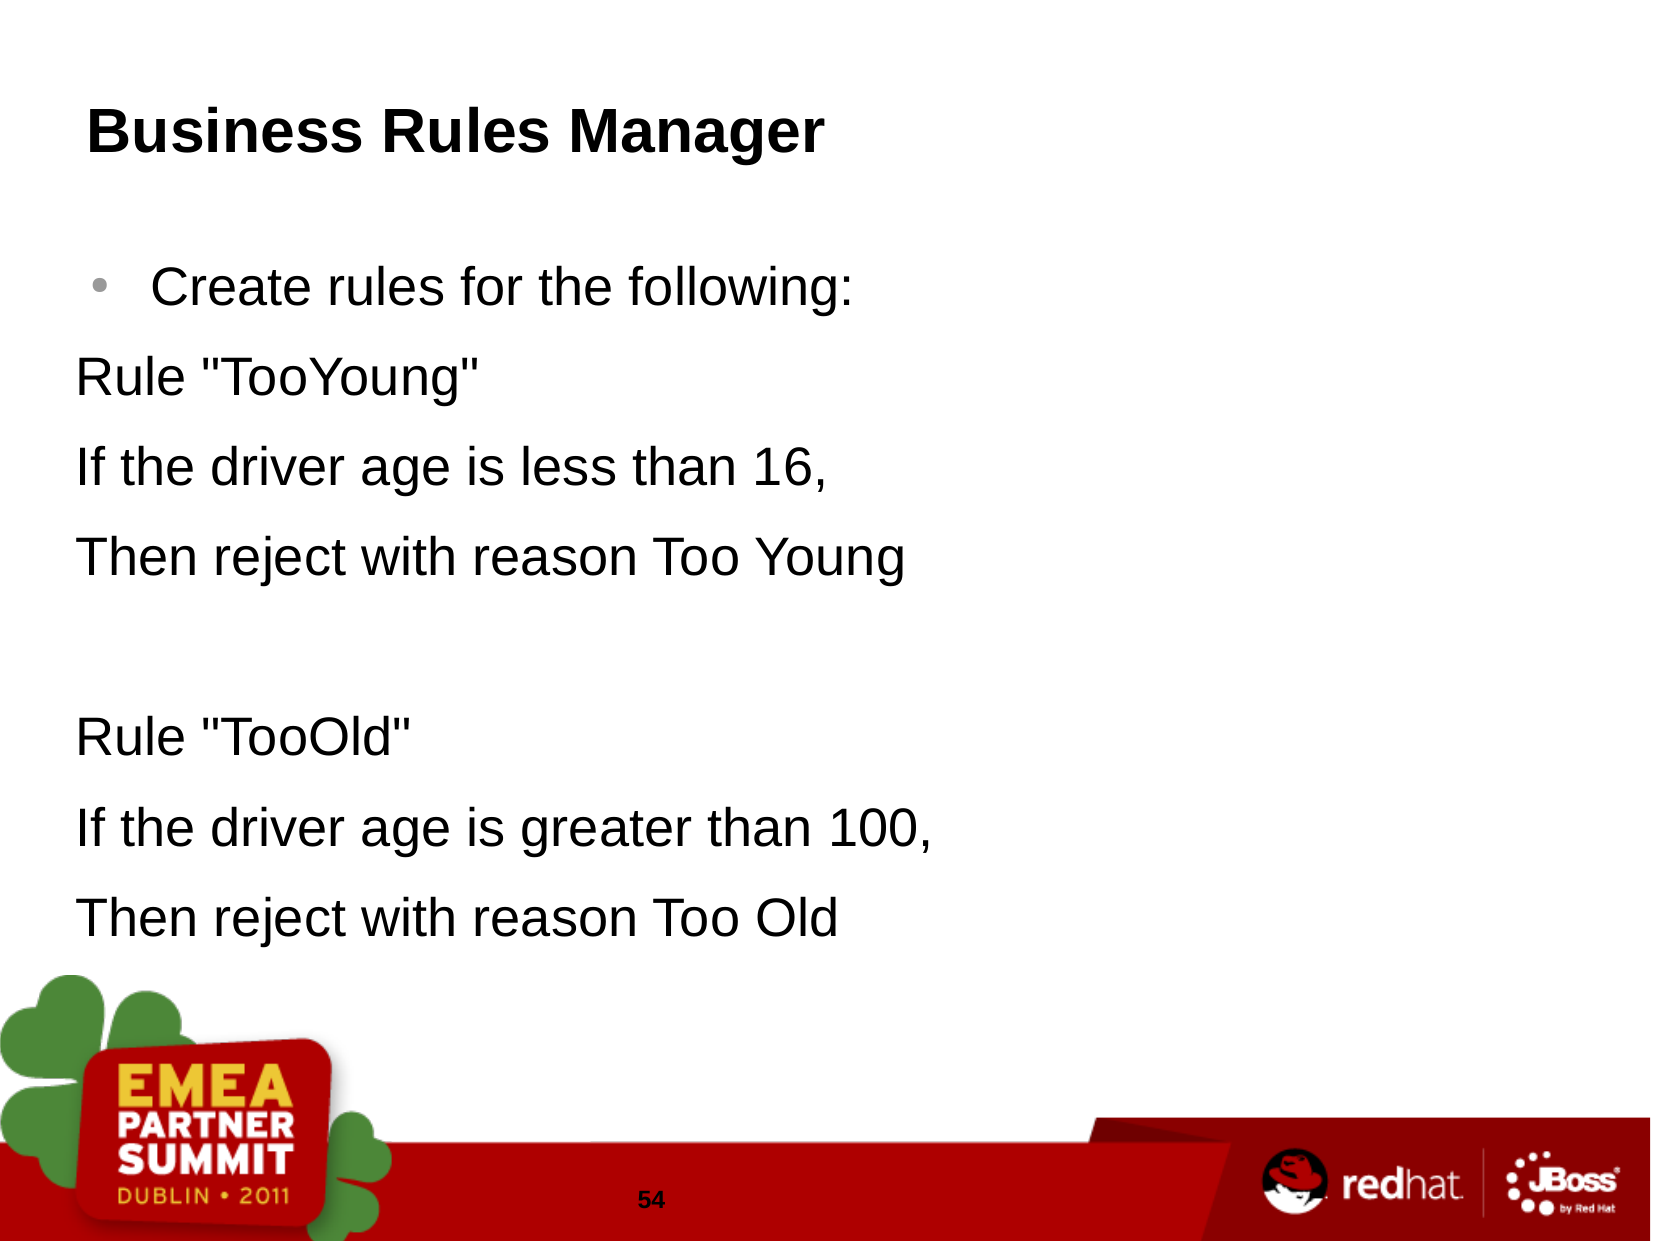

# Business Rules Manager
 Create rules for the following:
Rule "TooYoung"
If the driver age is less than 16,
Then reject with reason Too Young
Rule "TooOld"
If the driver age is greater than 100,
Then reject with reason Too Old